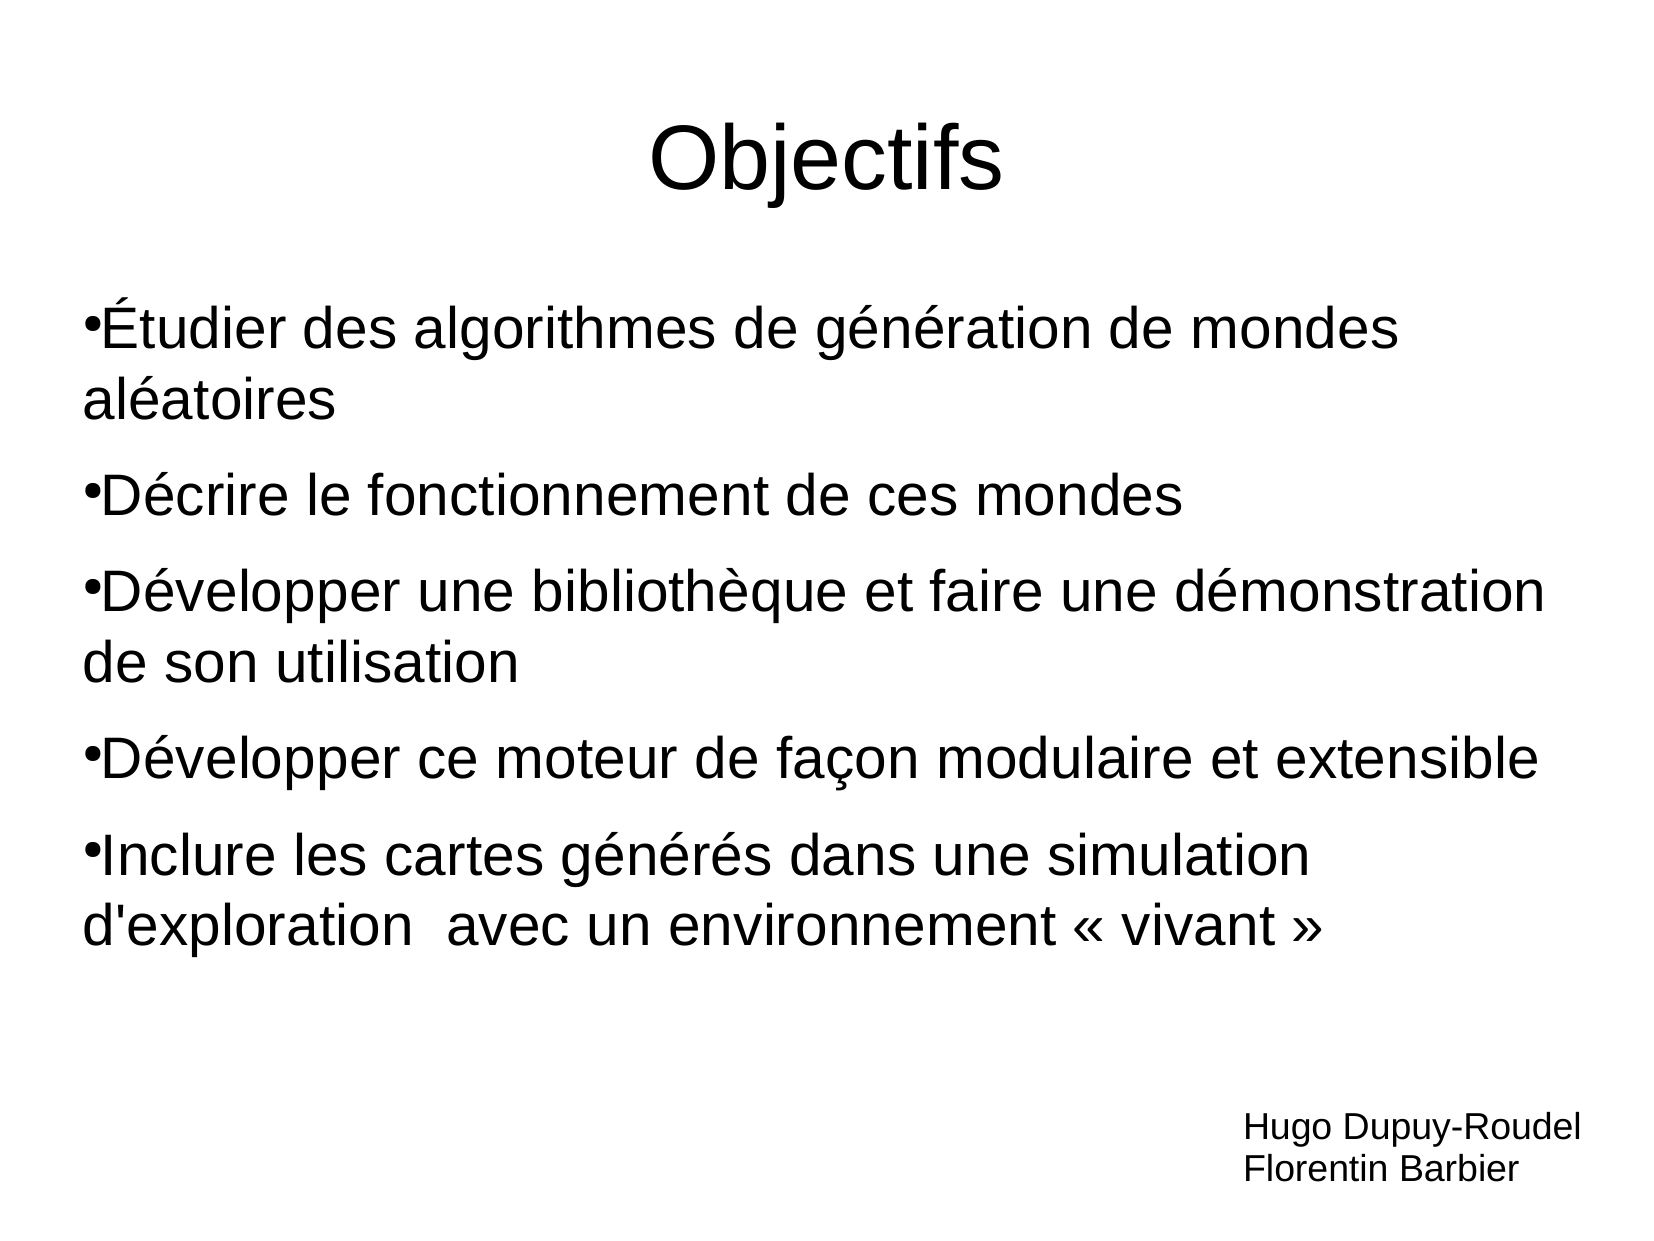

# Objectifs
Étudier des algorithmes de génération de mondes aléatoires
Décrire le fonctionnement de ces mondes
Développer une bibliothèque et faire une démonstration de son utilisation
Développer ce moteur de façon modulaire et extensible
Inclure les cartes générés dans une simulation d'exploration avec un environnement « vivant »